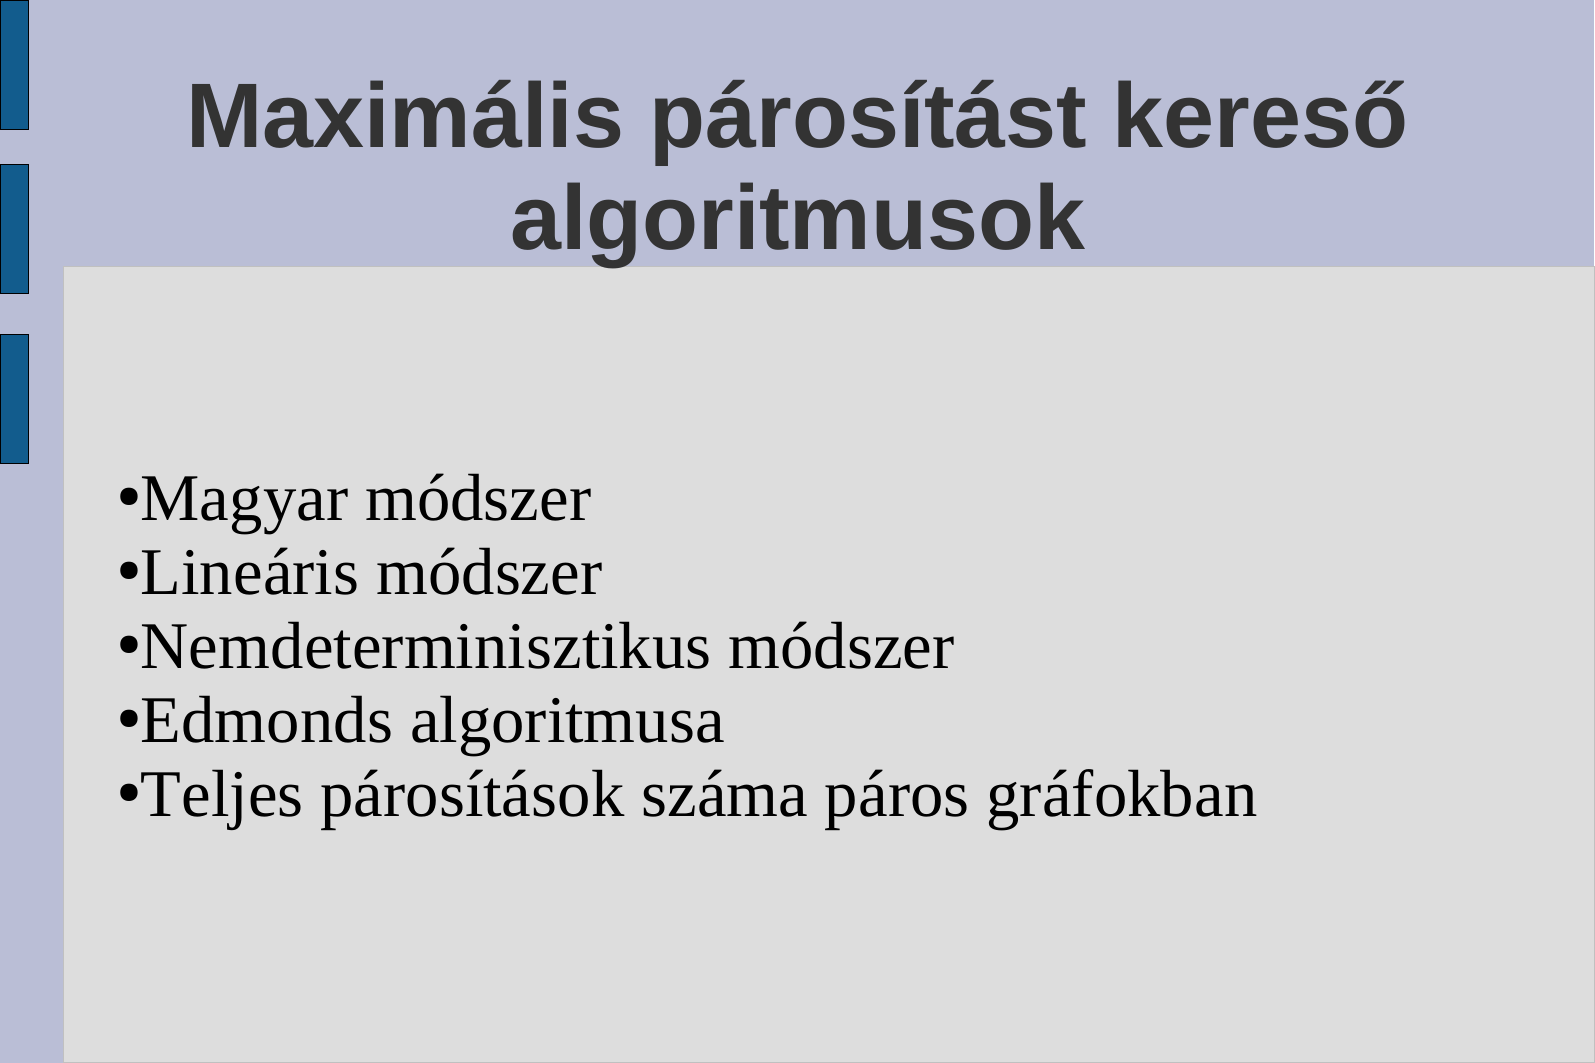

# Maximális párosítást kereső algoritmusok
Magyar módszer
Lineáris módszer
Nemdeterminisztikus módszer
Edmonds algoritmusa
Teljes párosítások száma páros gráfokban